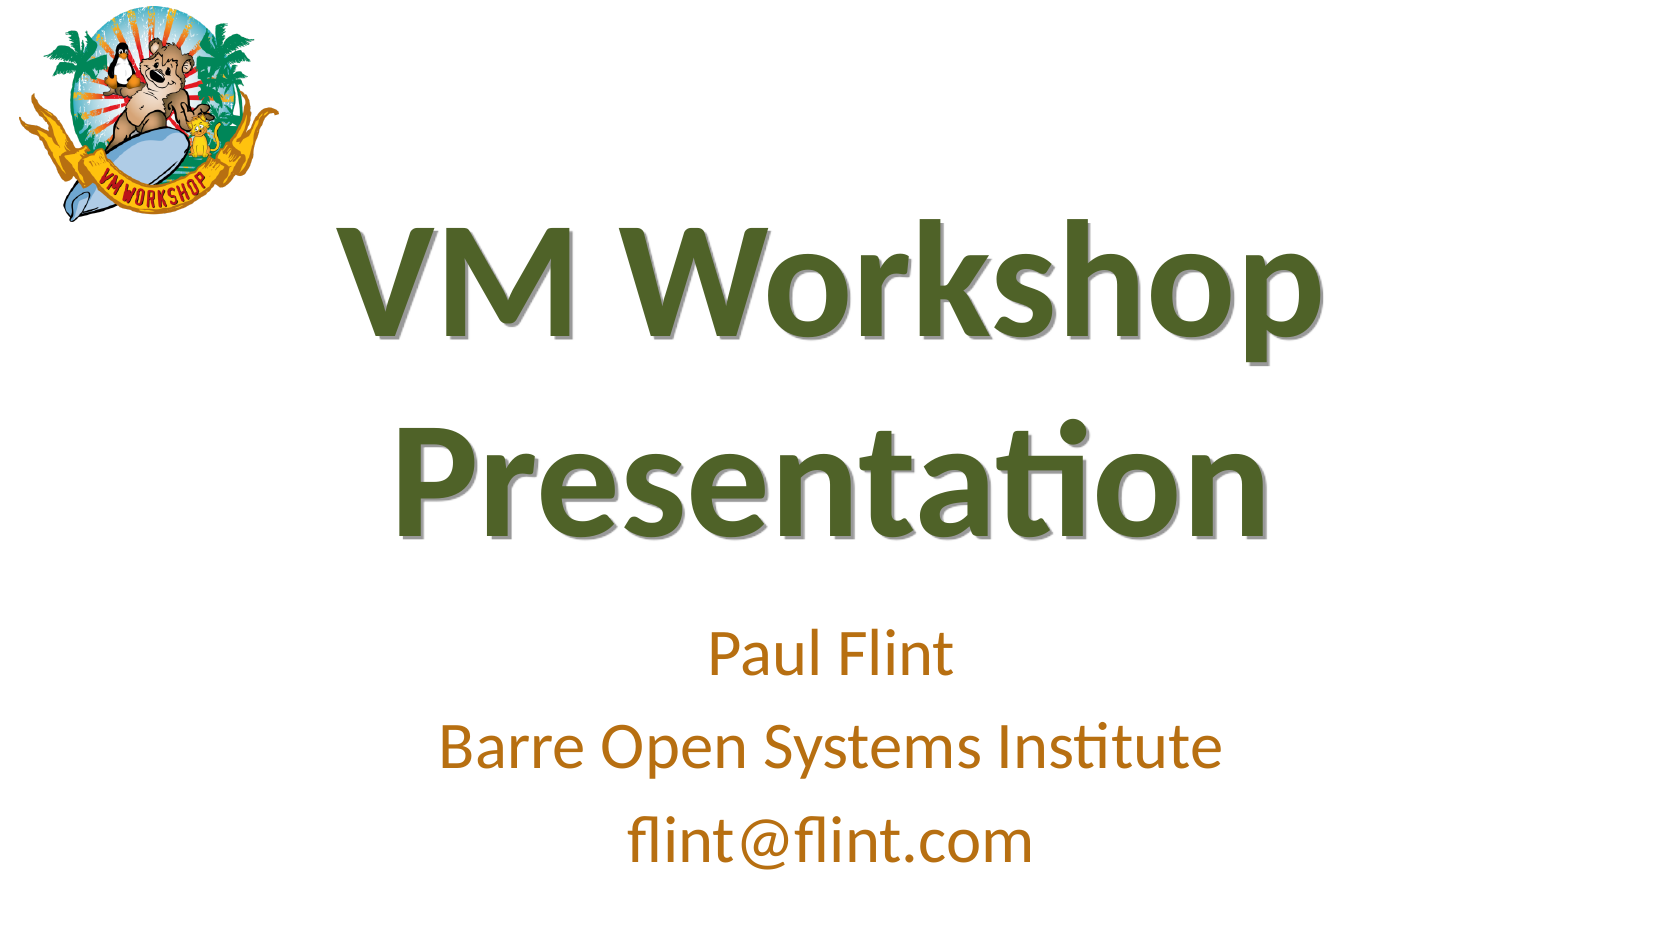

# VM Workshop Presentation
Paul Flint
Barre Open Systems Institute
flint@flint.com